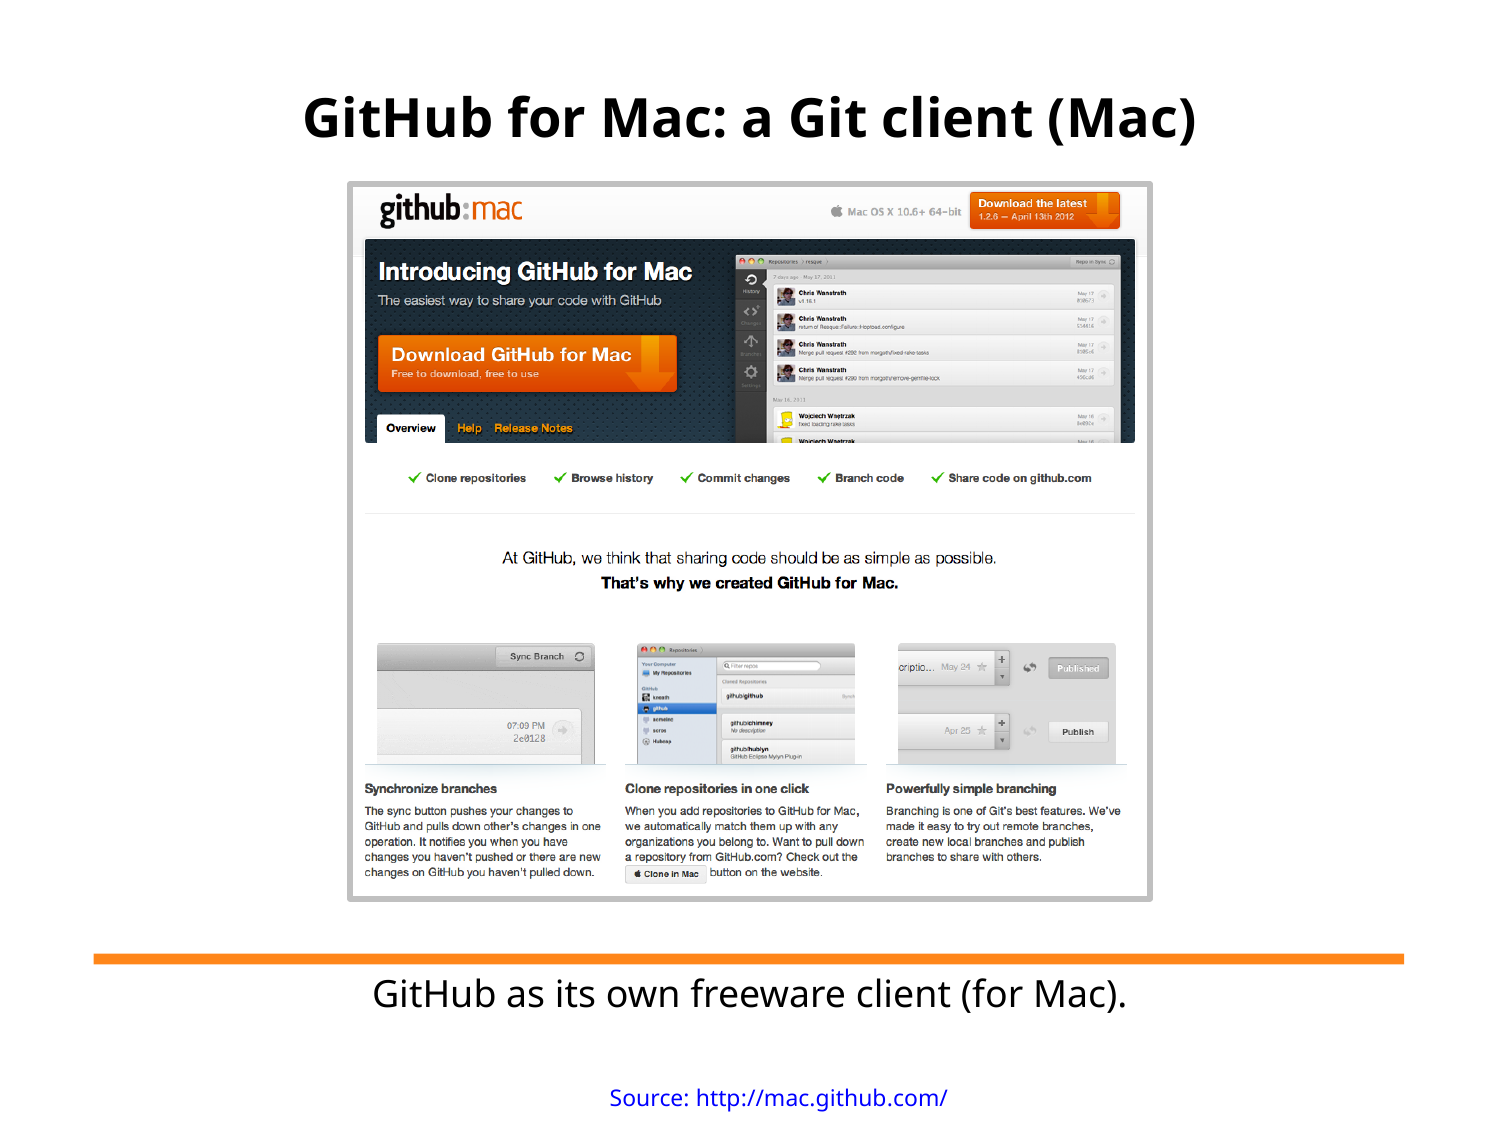

# GitHub for Mac: a Git client (Mac)
GitHub as its own freeware client (for Mac).
Source: http://mac.github.com/